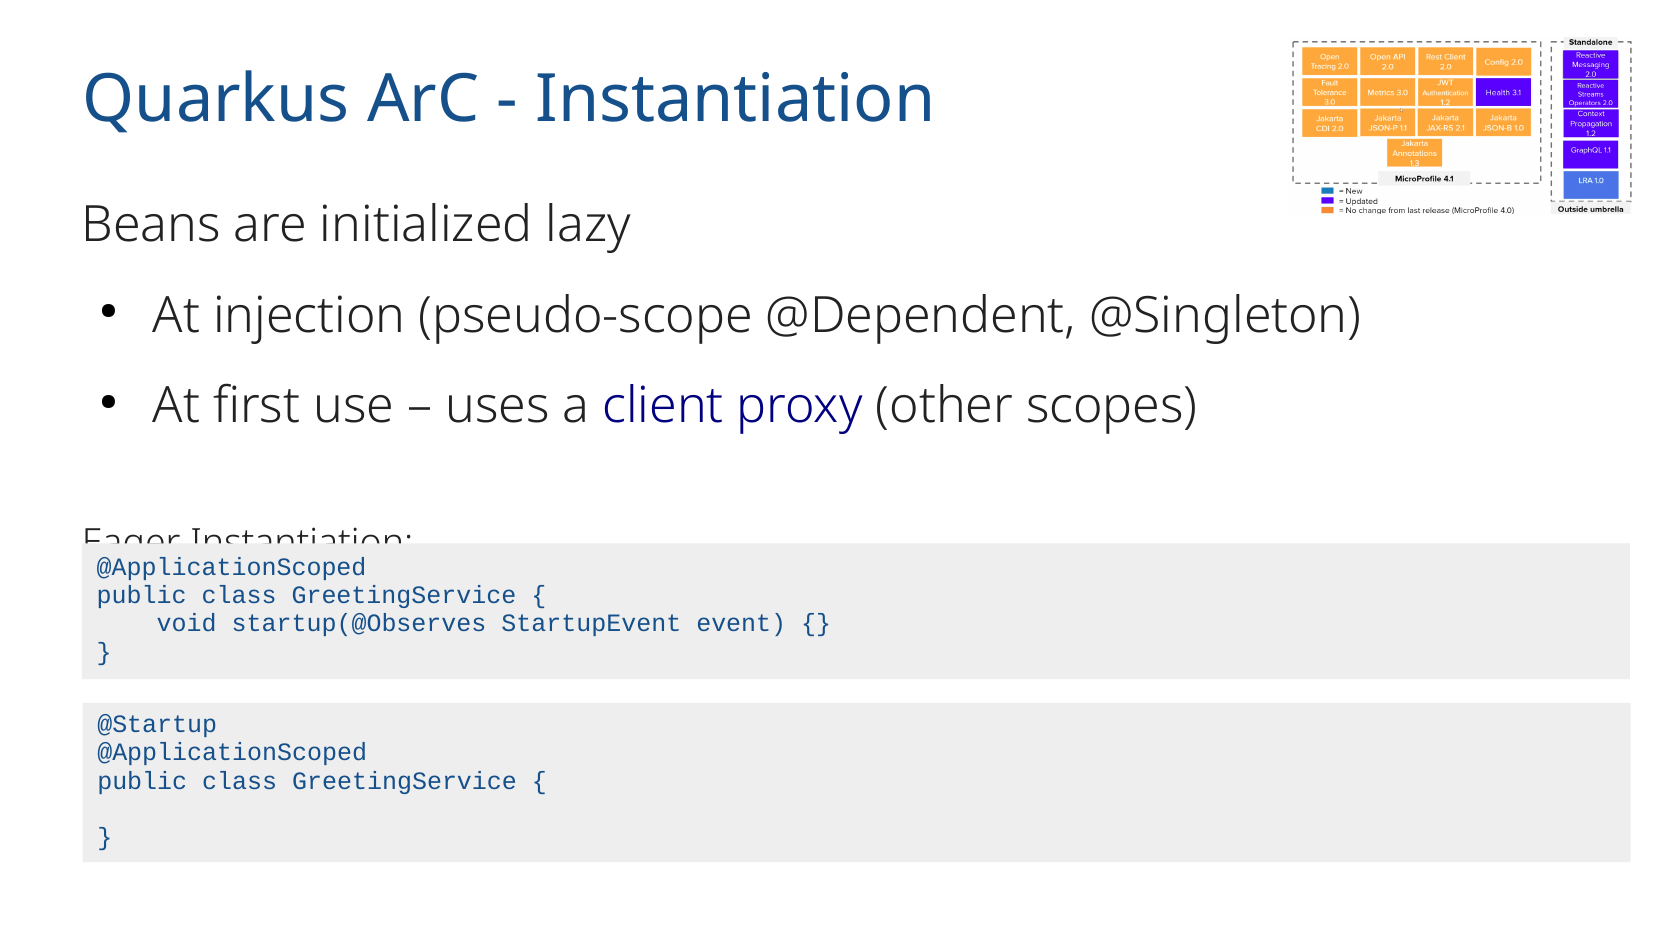

# Quarkus ArC - Instantiation
Beans are initialized lazy
At injection (pseudo-scope @Dependent, @Singleton)
At first use – uses a client proxy (other scopes)
Eager Instantiation:
​@ApplicationScoped
public class GreetingService {
 void startup(@Observes StartupEvent event) {}
}
​@Startup
@ApplicationScoped
public class GreetingService {
}